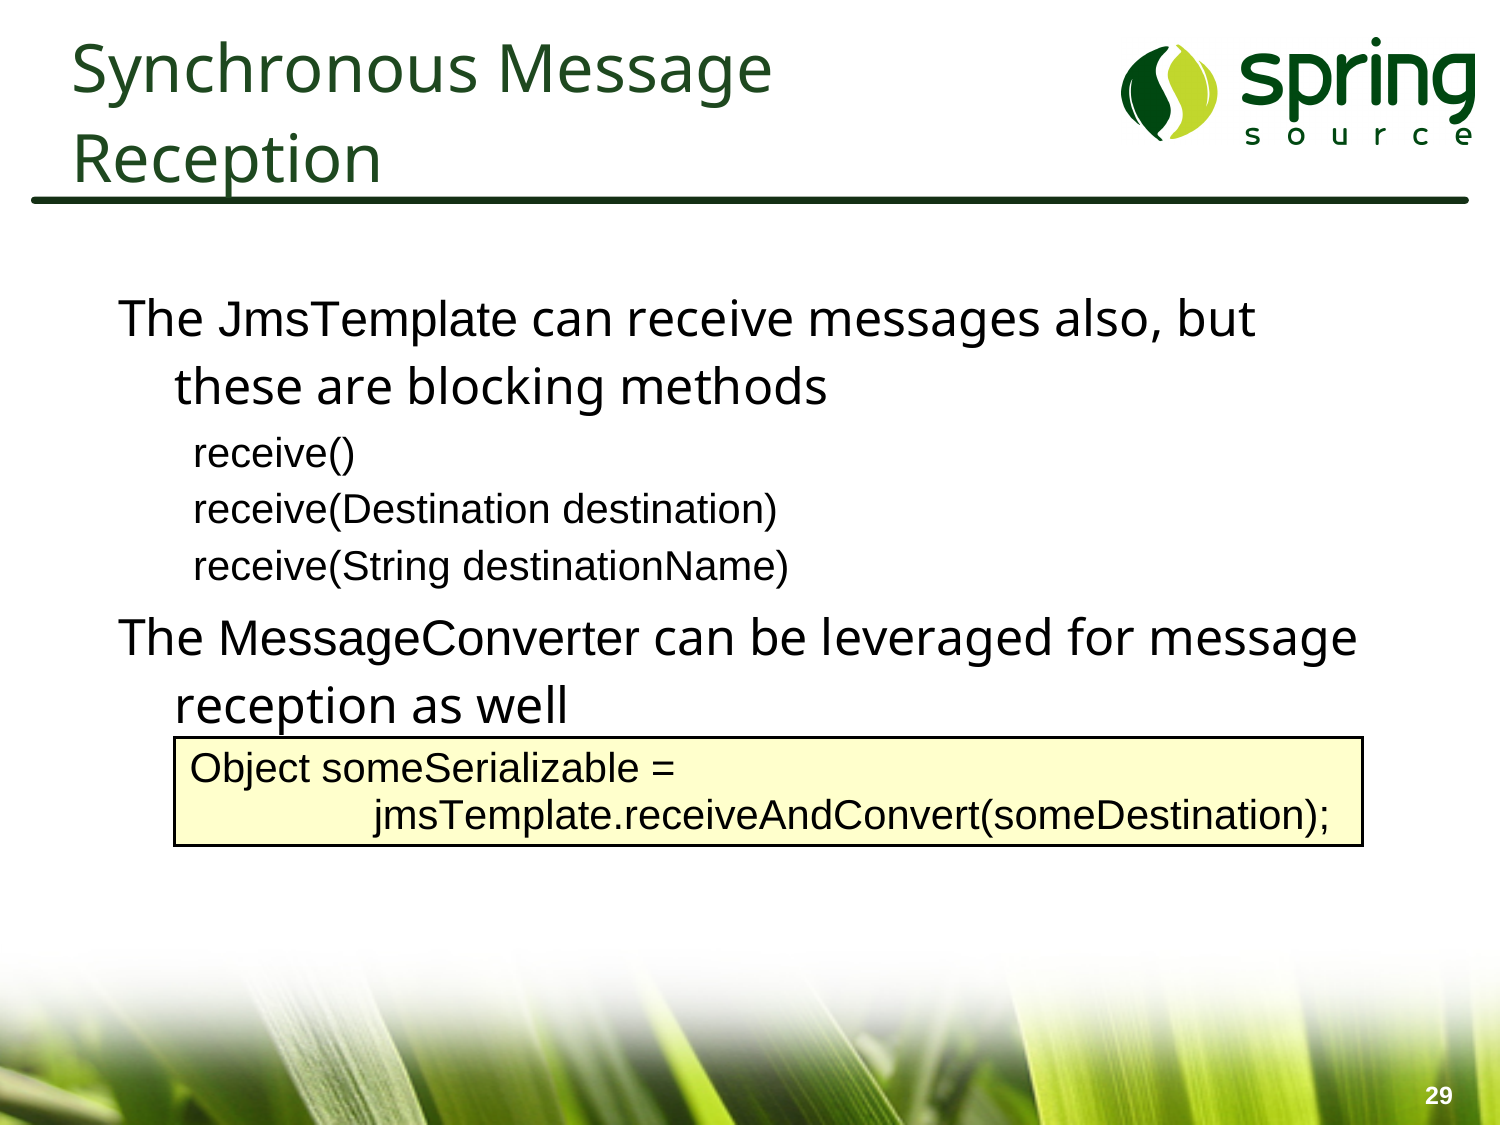

# Synchronous Message Reception
The JmsTemplate can receive messages also, but these are blocking methods
receive()
receive(Destination destination)
receive(String destinationName)
The MessageConverter can be leveraged for message reception as well
Object someSerializable =
 jmsTemplate.receiveAndConvert(someDestination);